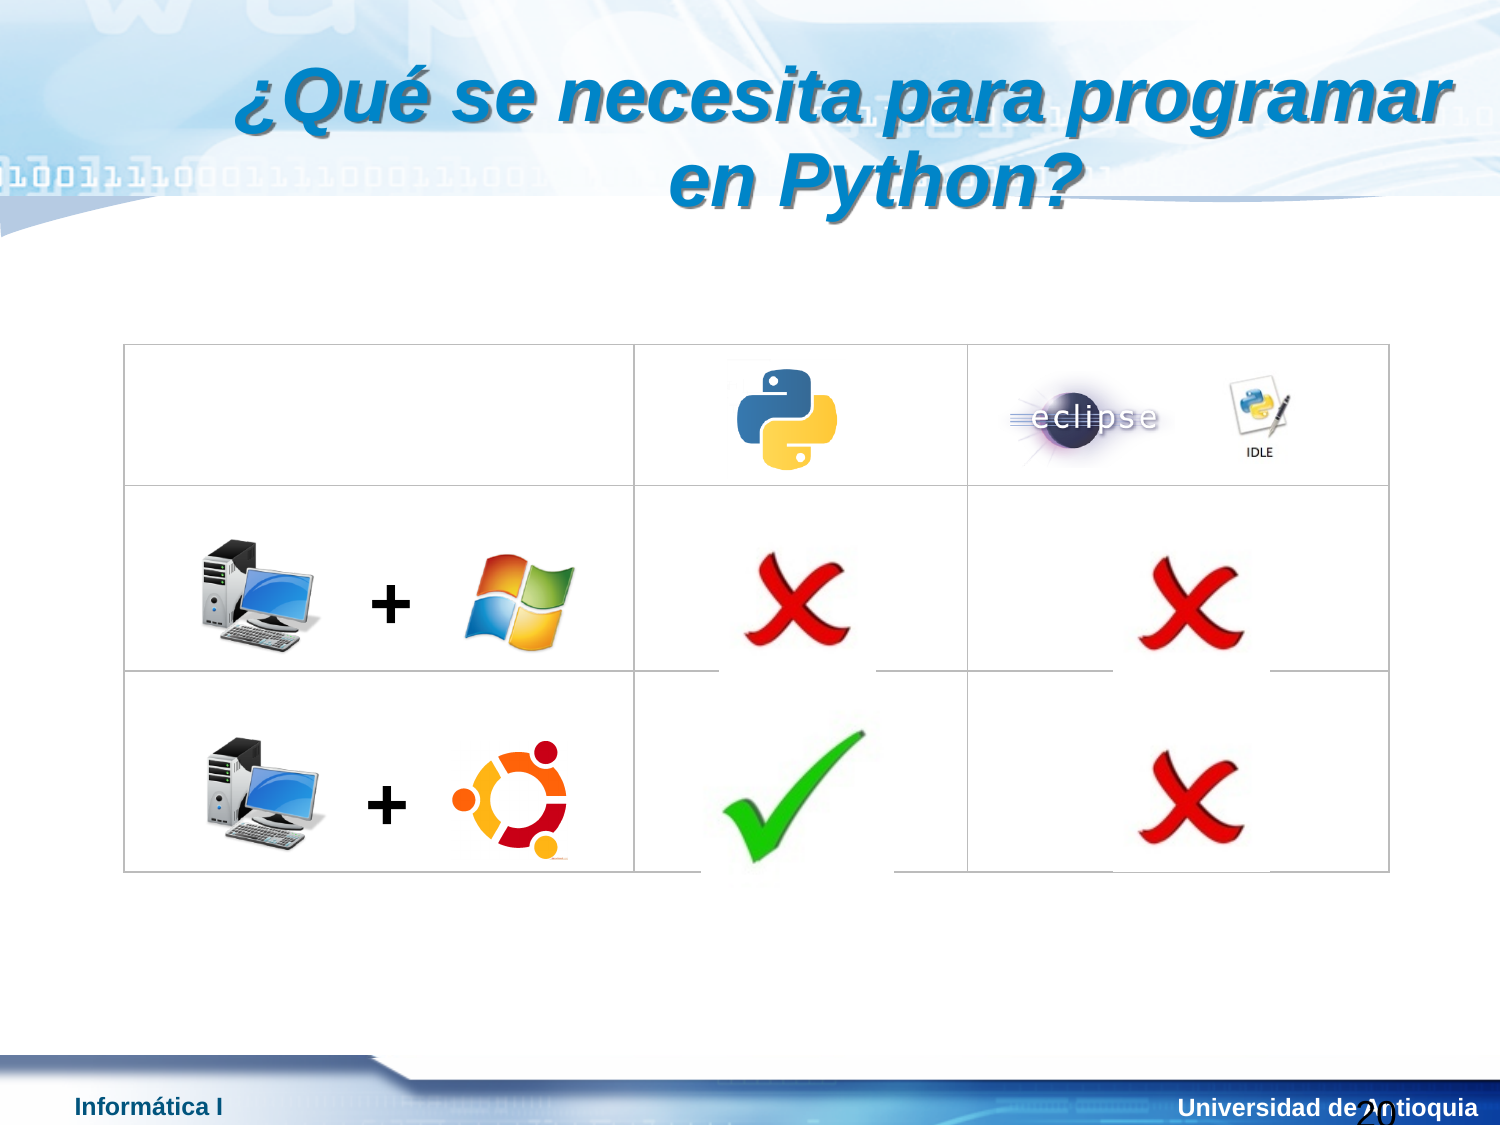

# ¿Qué se necesita para programar en Python?
| MAQUINA | | |
| --- | --- | --- |
| | | |
| | | |
+
+